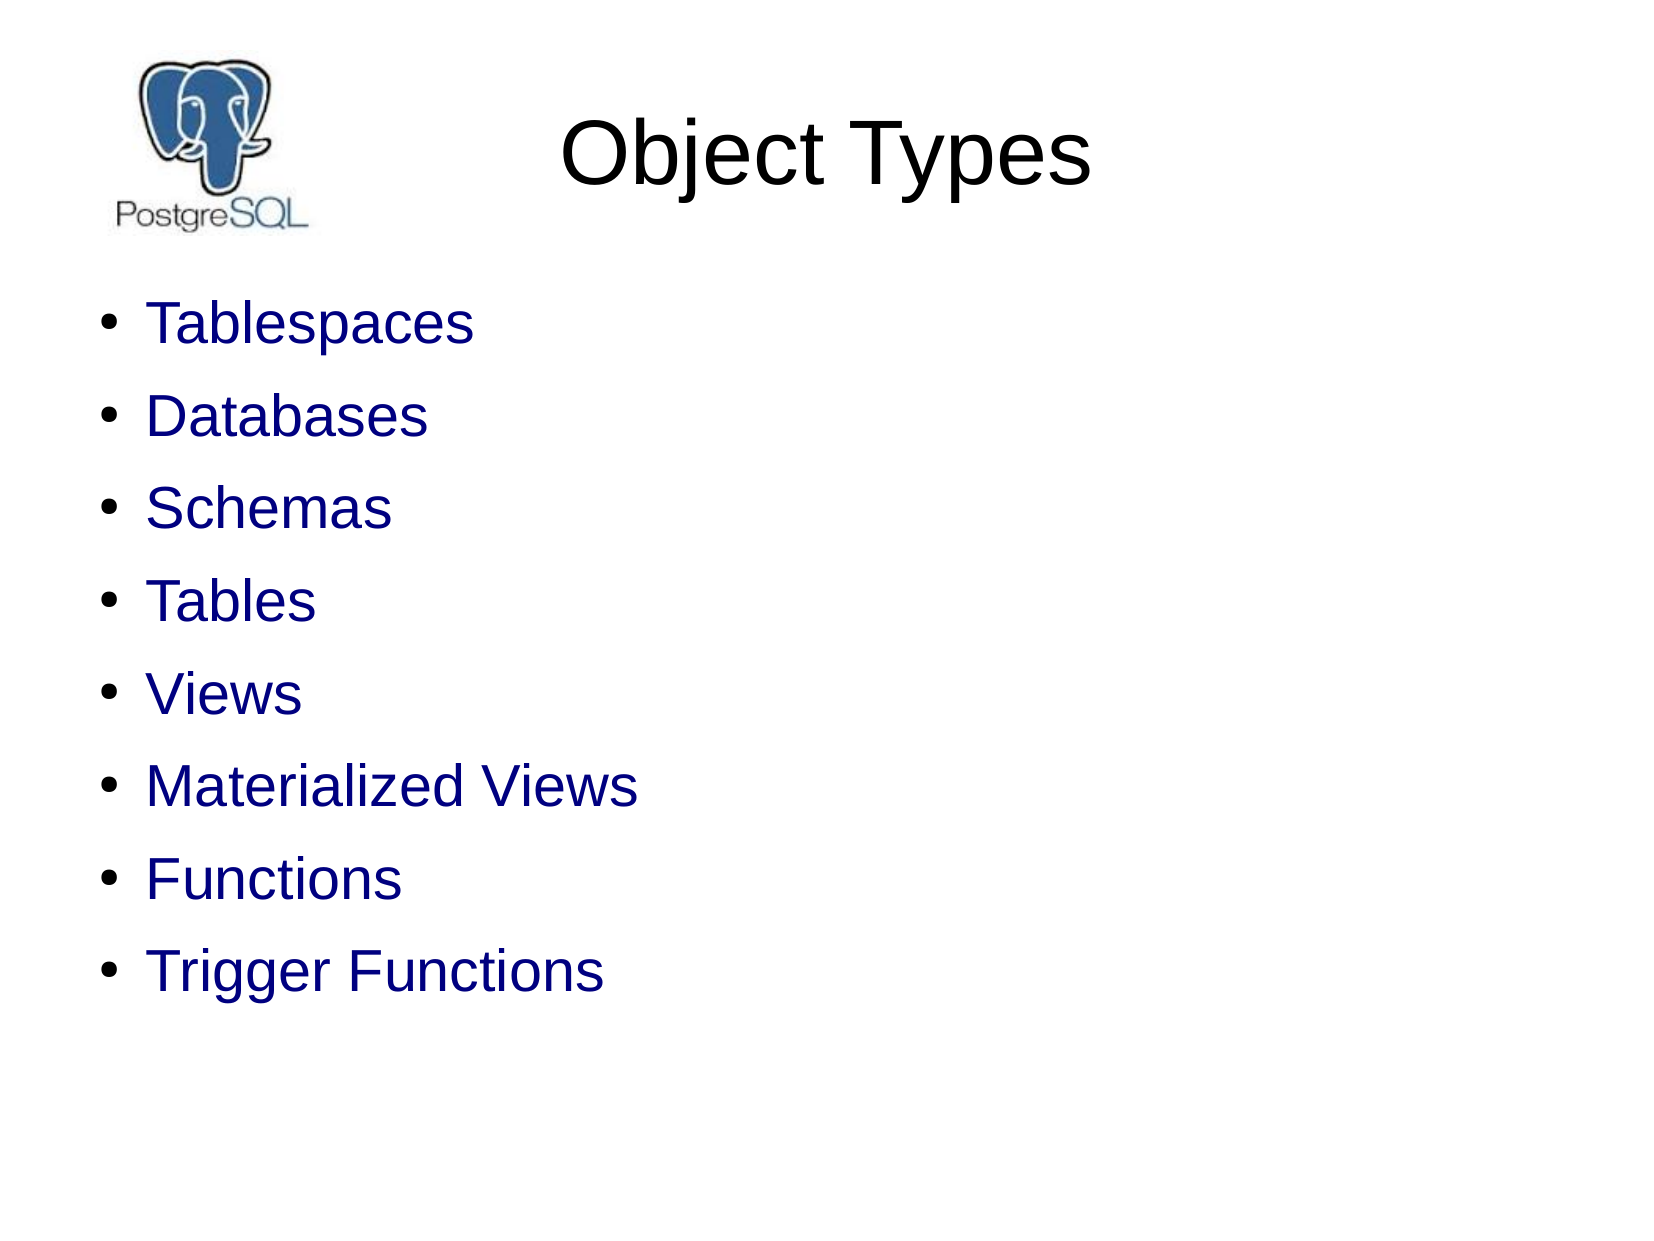

# Object Types
Tablespaces
Databases
Schemas
Tables
Views
Materialized Views
Functions
Trigger Functions